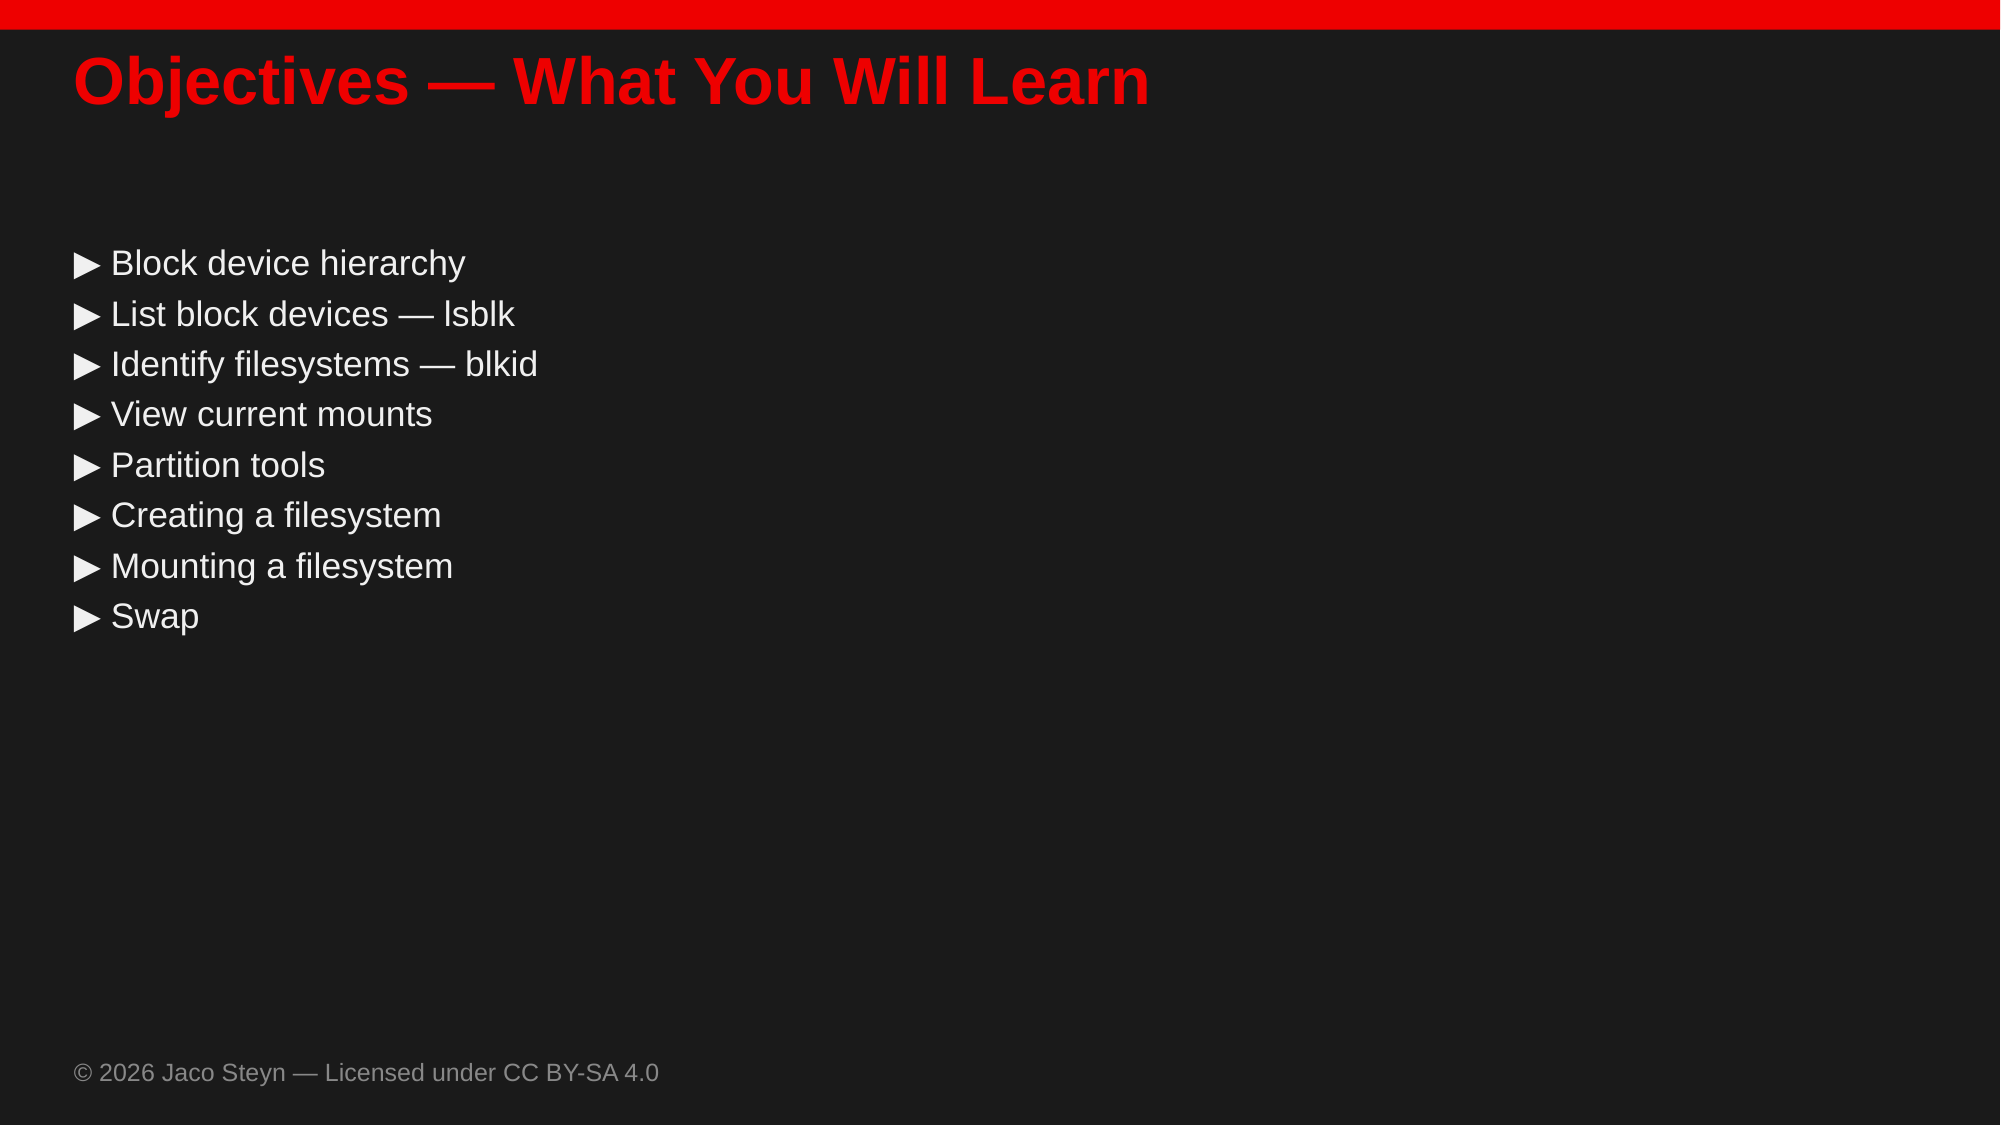

Objectives — What You Will Learn
▶ Block device hierarchy
▶ List block devices — lsblk
▶ Identify filesystems — blkid
▶ View current mounts
▶ Partition tools
▶ Creating a filesystem
▶ Mounting a filesystem
▶ Swap
© 2026 Jaco Steyn — Licensed under CC BY-SA 4.0